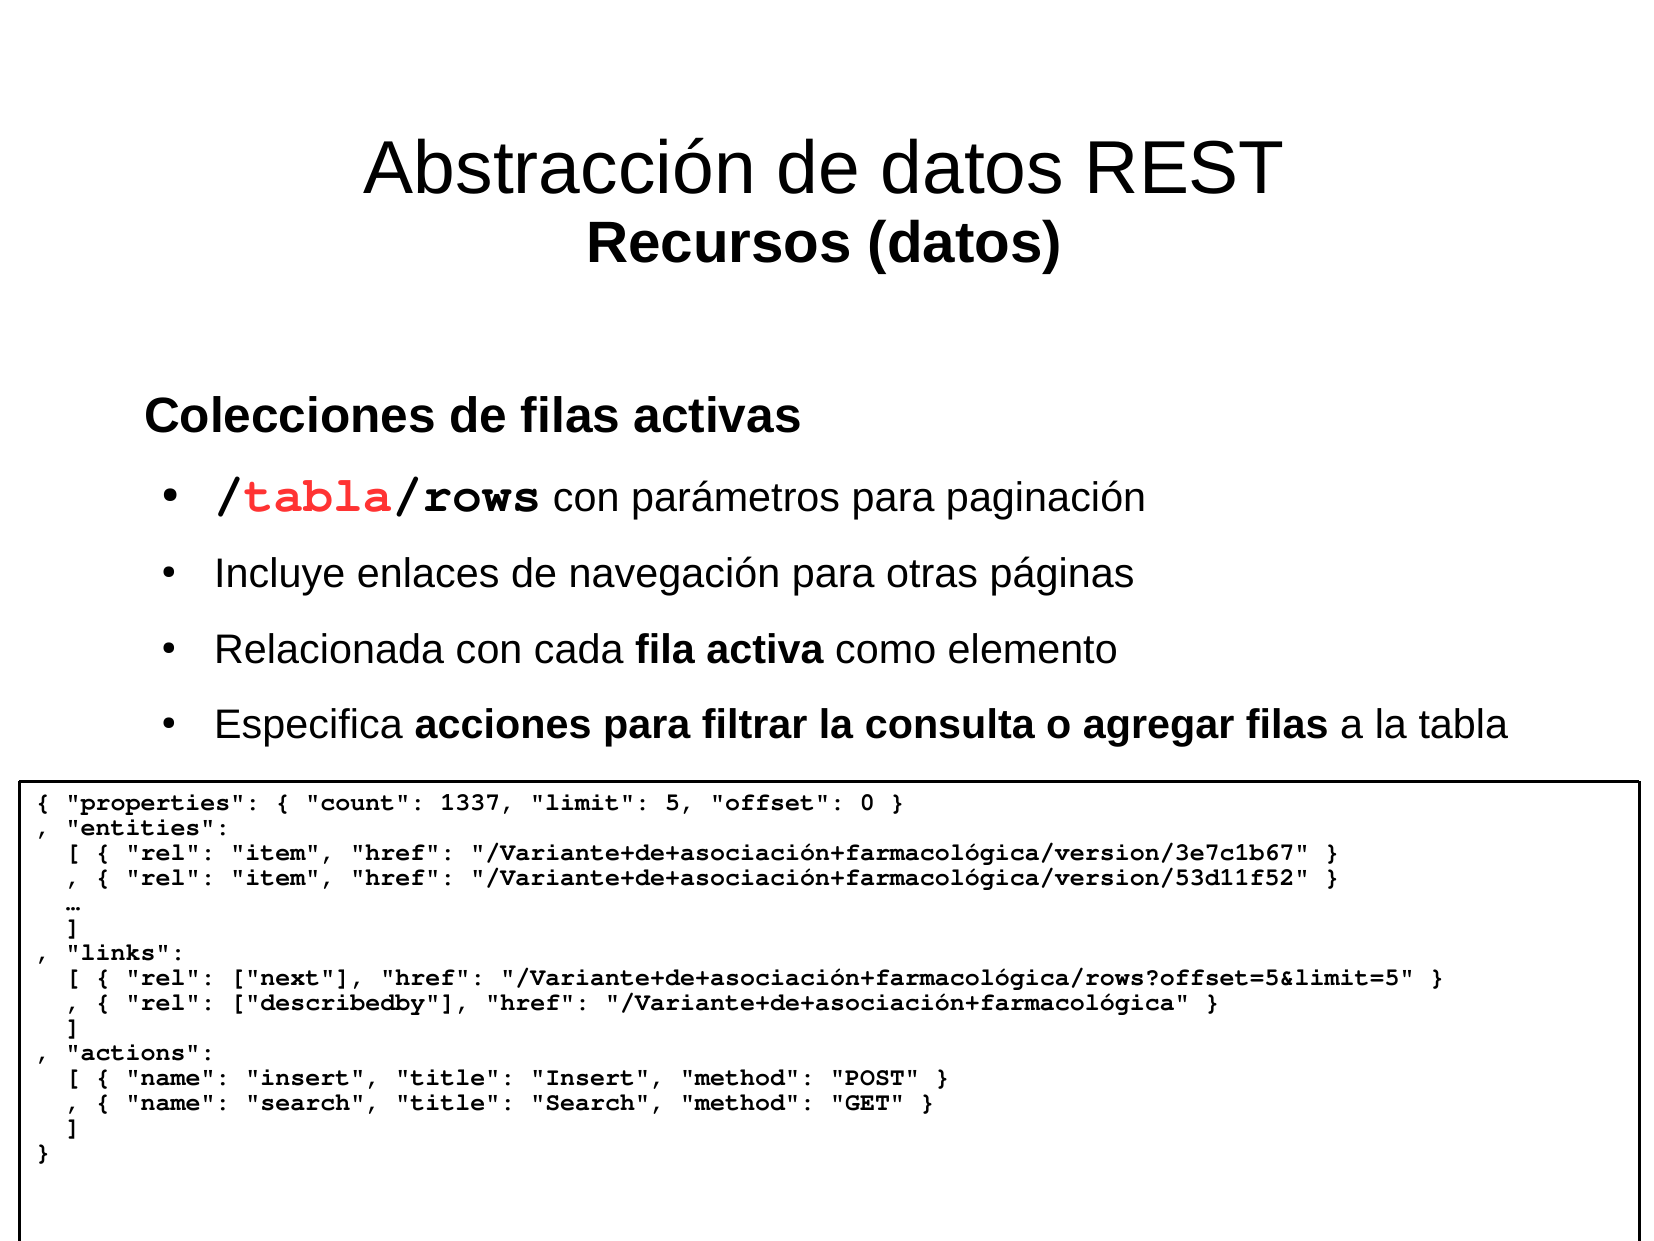

# Abstracción de datos REST Recursos (datos)
Colecciones de filas activas
/tabla/rows con parámetros para paginación
Incluye enlaces de navegación para otras páginas
Relacionada con cada fila activa como elemento
Especifica acciones para filtrar la consulta o agregar filas a la tabla
{ "properties": { "count": 1337, "limit": 5, "offset": 0 }
, "entities":
 [ { "rel": "item", "href": "/Variante+de+asociación+farmacológica/version/3e7c1b67" }
 , { "rel": "item", "href": "/Variante+de+asociación+farmacológica/version/53d11f52" }
 …
 ]
, "links":
 [ { "rel": ["next"], "href": "/Variante+de+asociación+farmacológica/rows?offset=5&limit=5" }
 , { "rel": ["describedby"], "href": "/Variante+de+asociación+farmacológica" }
 ]
, "actions":
 [ { "name": "insert", "title": "Insert", "method": "POST" }
 , { "name": "search", "title": "Search", "method": "GET" }
 ]
}